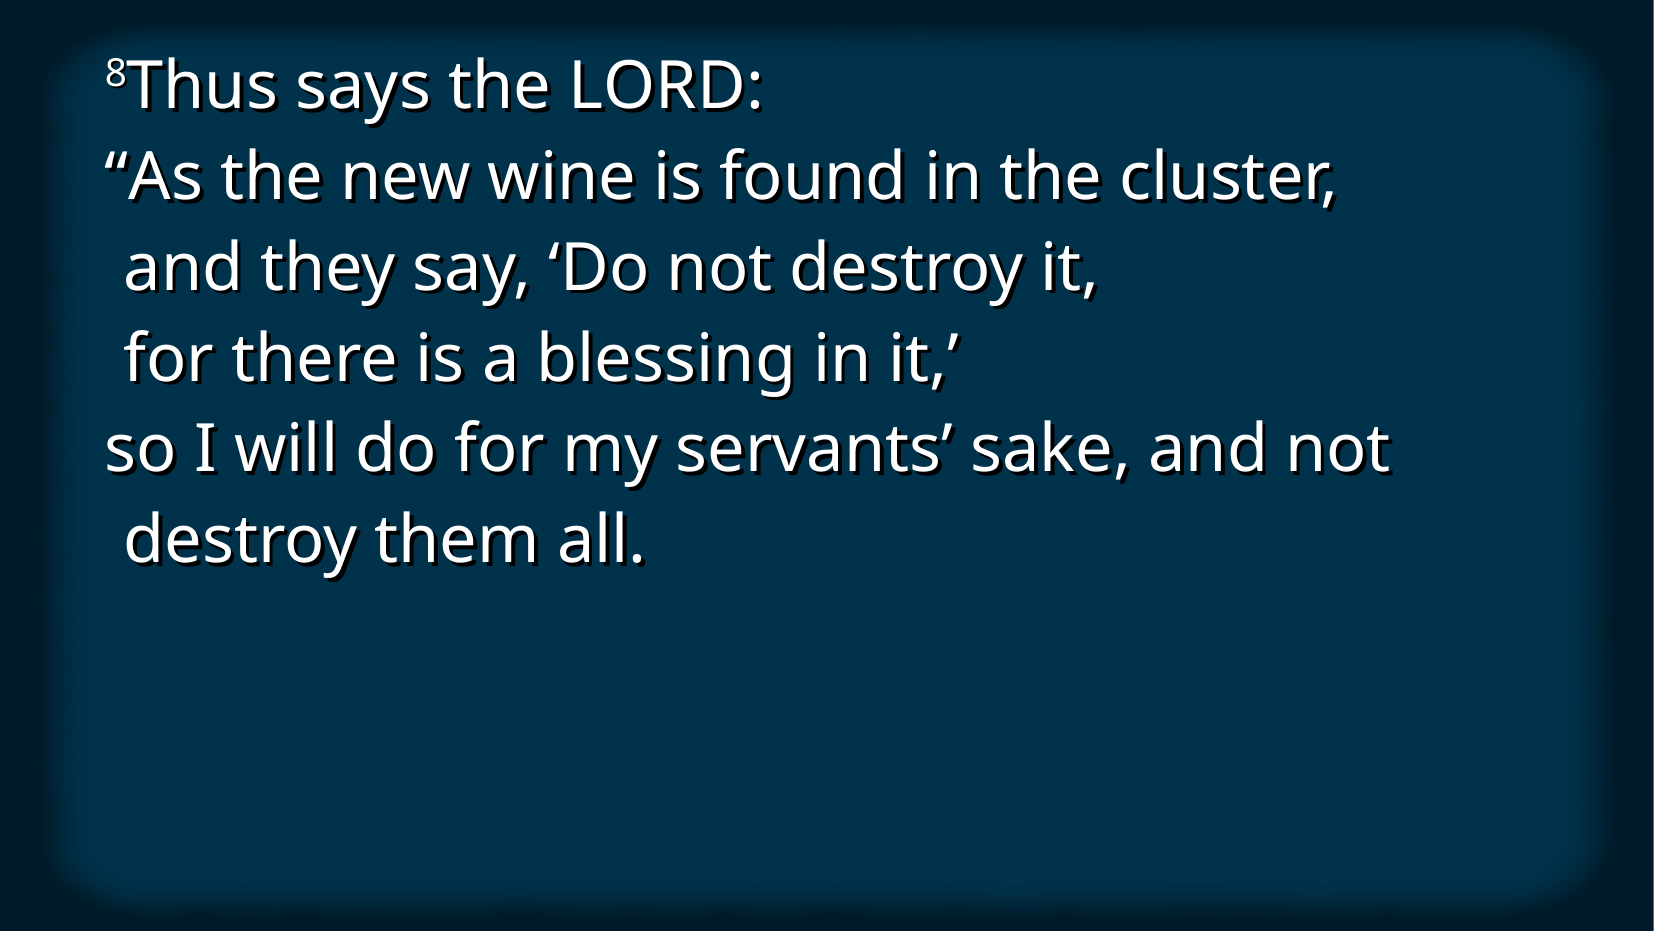

8Thus says the LORD:
“As the new wine is found in the cluster,
and they say, ‘Do not destroy it,
for there is a blessing in it,’
so I will do for my servants’ sake, and not destroy them all.